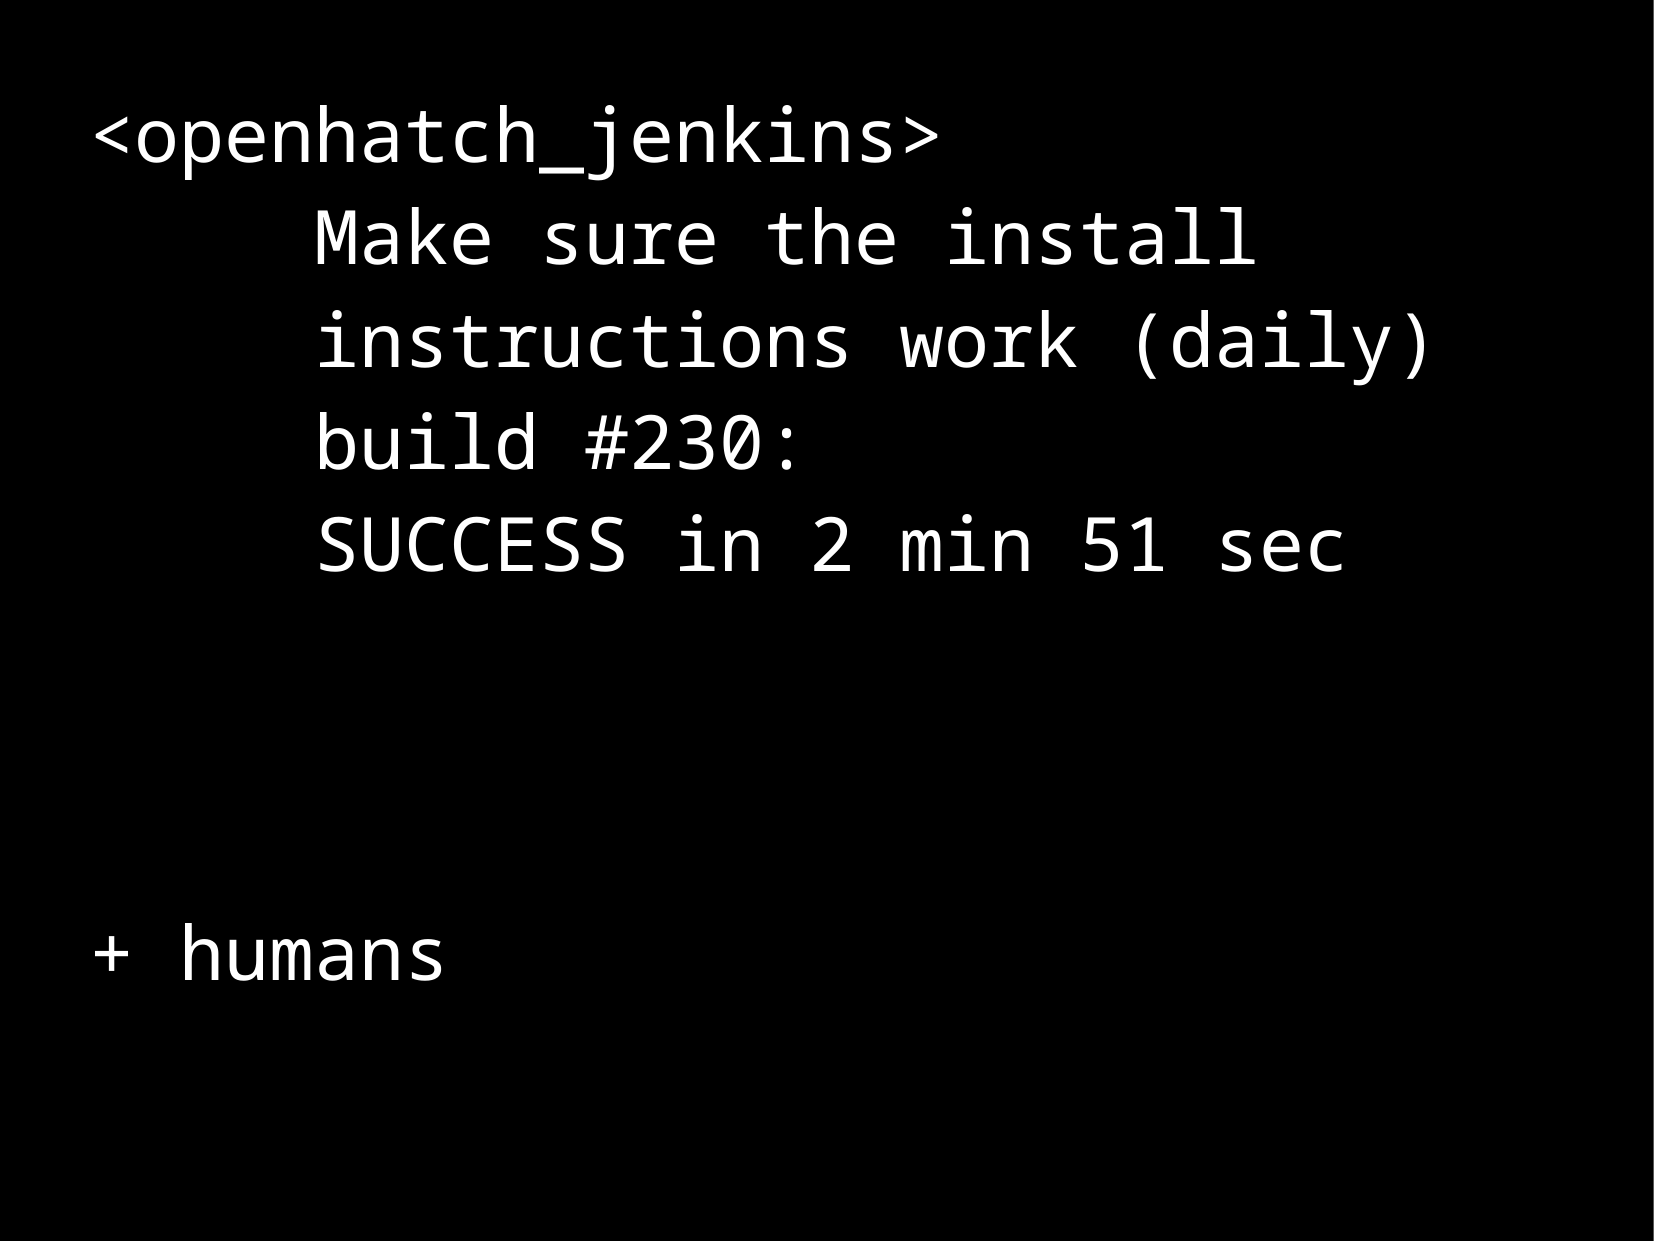

<openhatch_jenkins>
 Make sure the install
 instructions work (daily)
 build #230:
 SUCCESS in 2 min 51 sec
+ humans